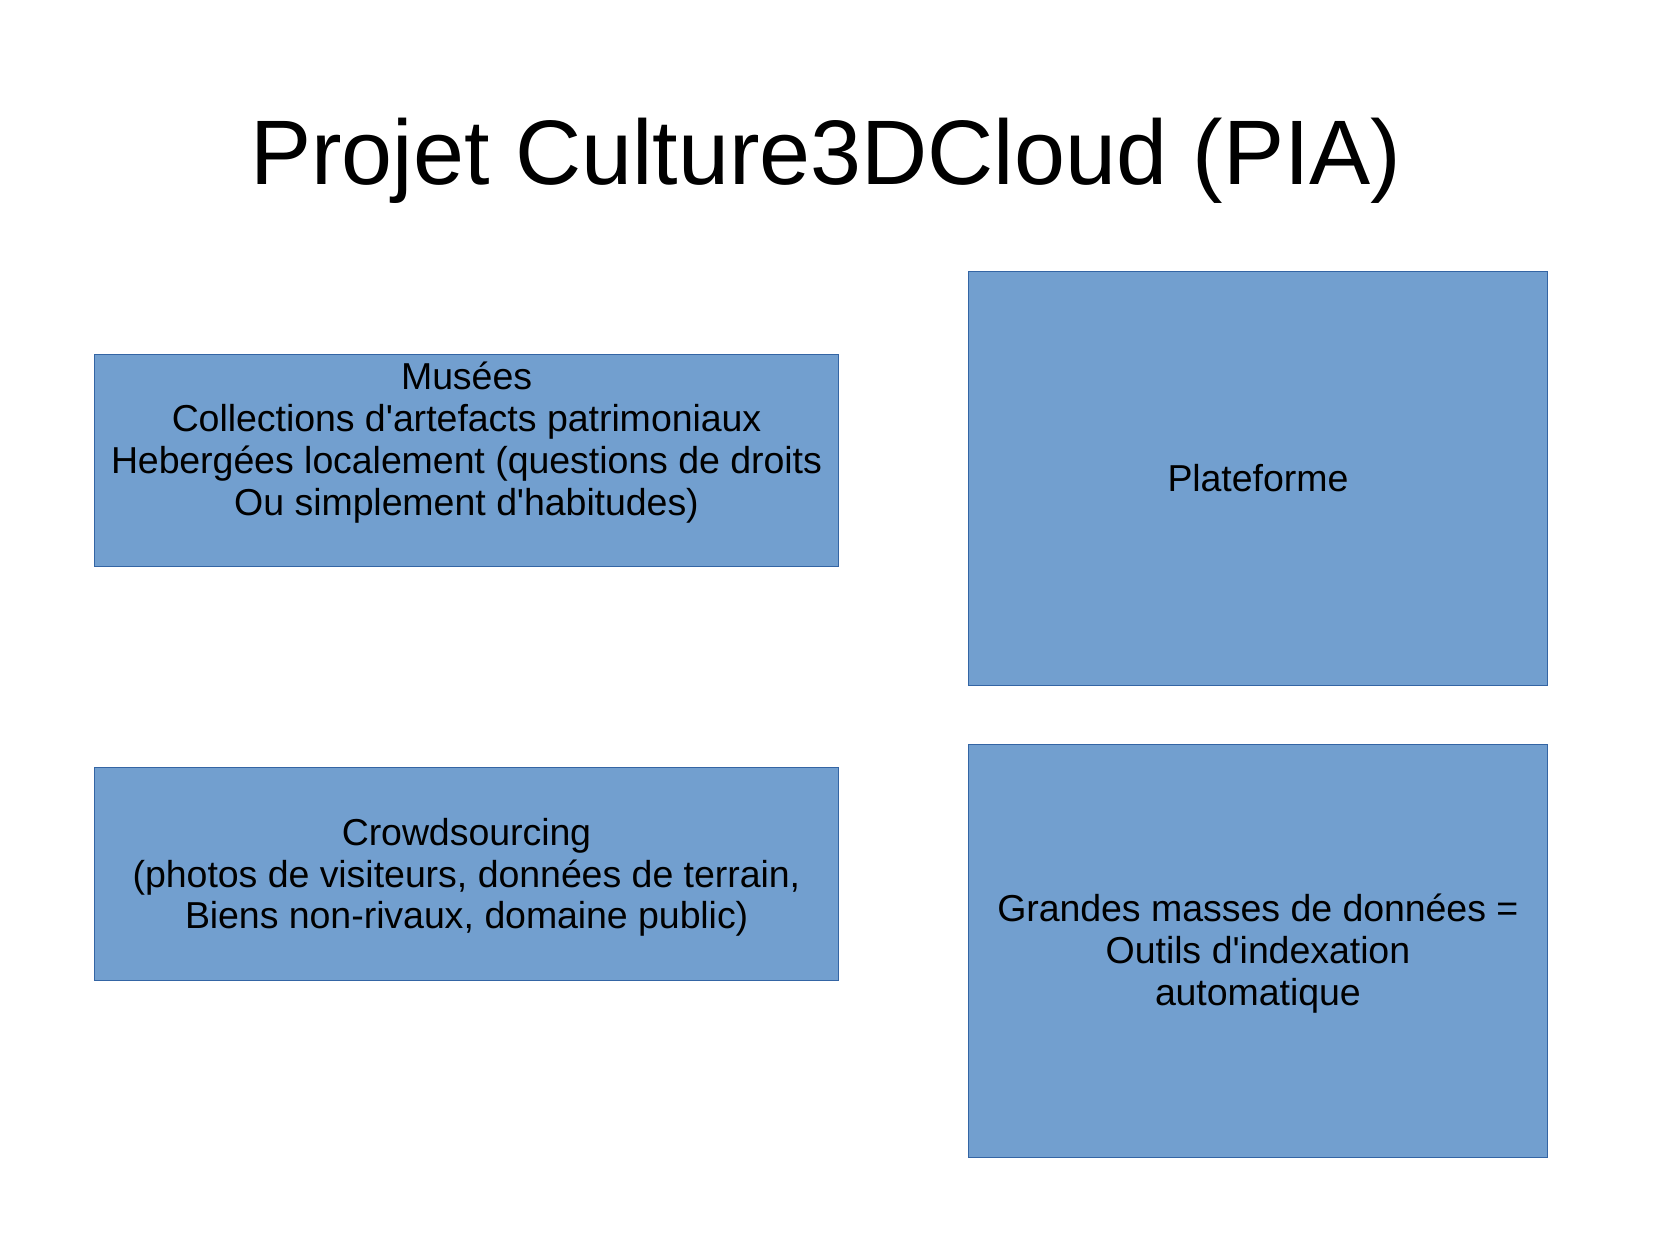

# Projet Culture3DCloud (PIA)
Plateforme
Musées
Collections d'artefacts patrimoniaux
Hebergées localement (questions de droits
Ou simplement d'habitudes)
Grandes masses de données =
Outils d'indexation
automatique
Crowdsourcing
(photos de visiteurs, données de terrain,
Biens non-rivaux, domaine public)